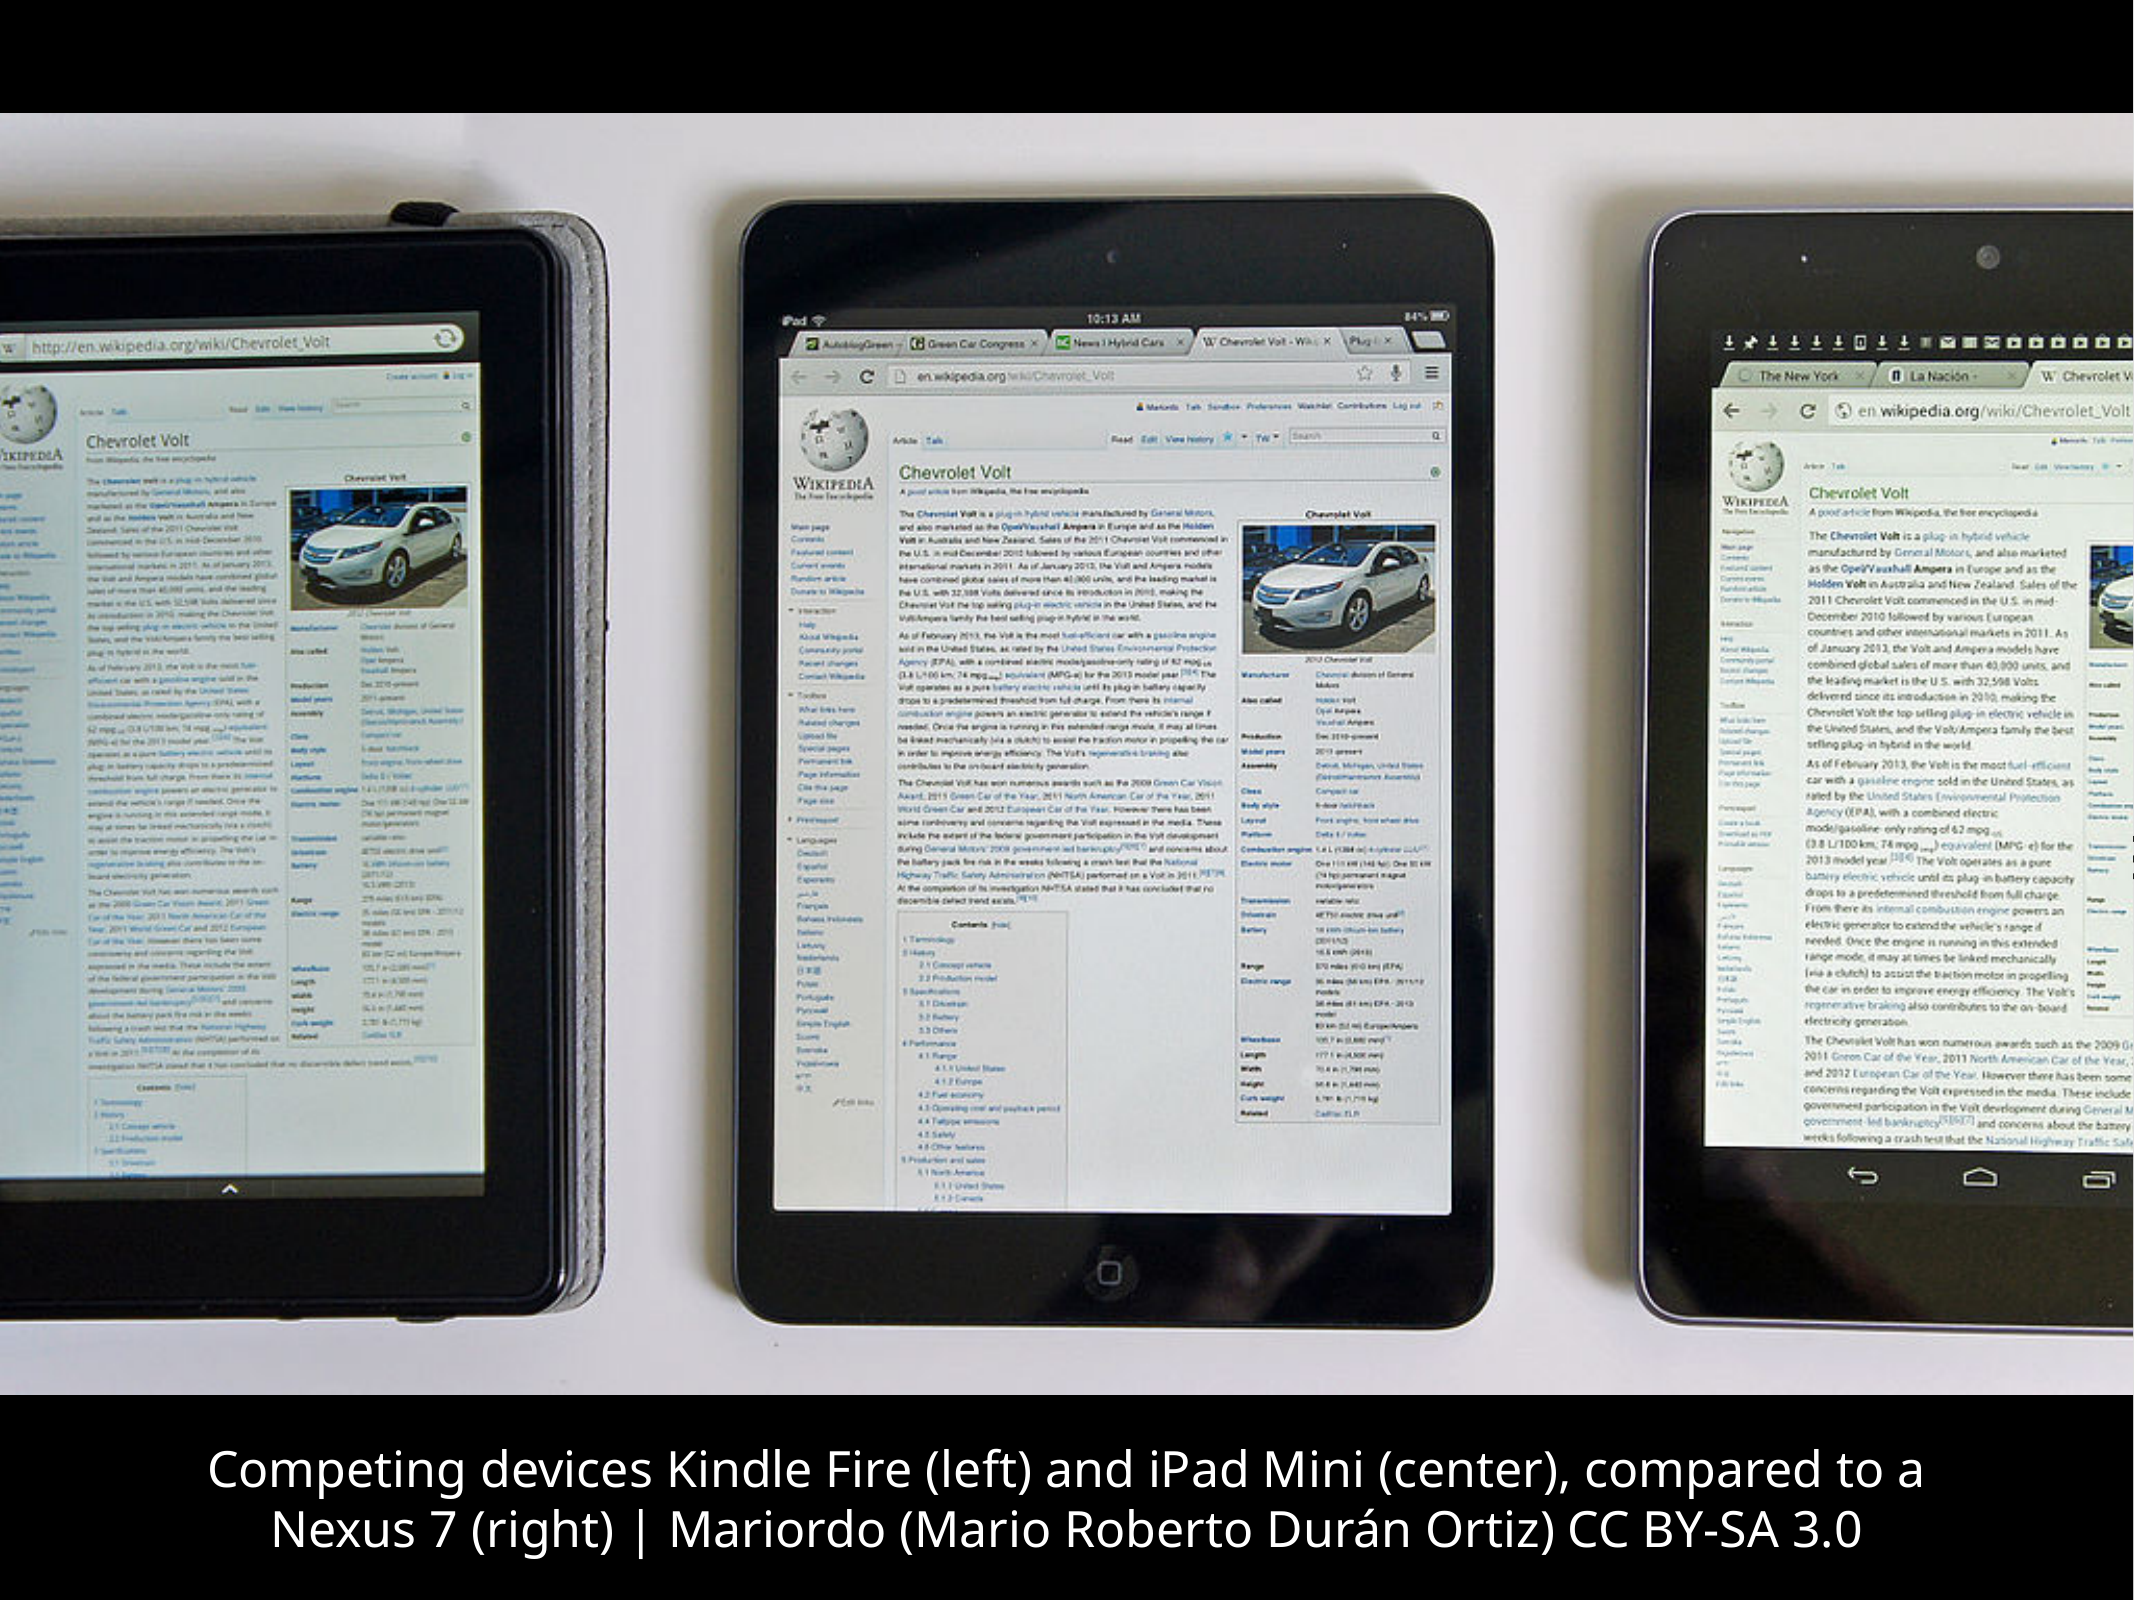

https://en.wikipedia.org/wiki/Nexus_7_(2012)#/media/File:1st_gen_Comparison_iPad_Mini_&_Google_Nexus_7_&_Kindle_Fire_Wikipedia_screen_03_2013_6262.jpg
Competing devices Kindle Fire (left) and iPad Mini (center), compared to a Nexus 7 (right) | Mariordo (Mario Roberto Durán Ortiz) CC BY-SA 3.0